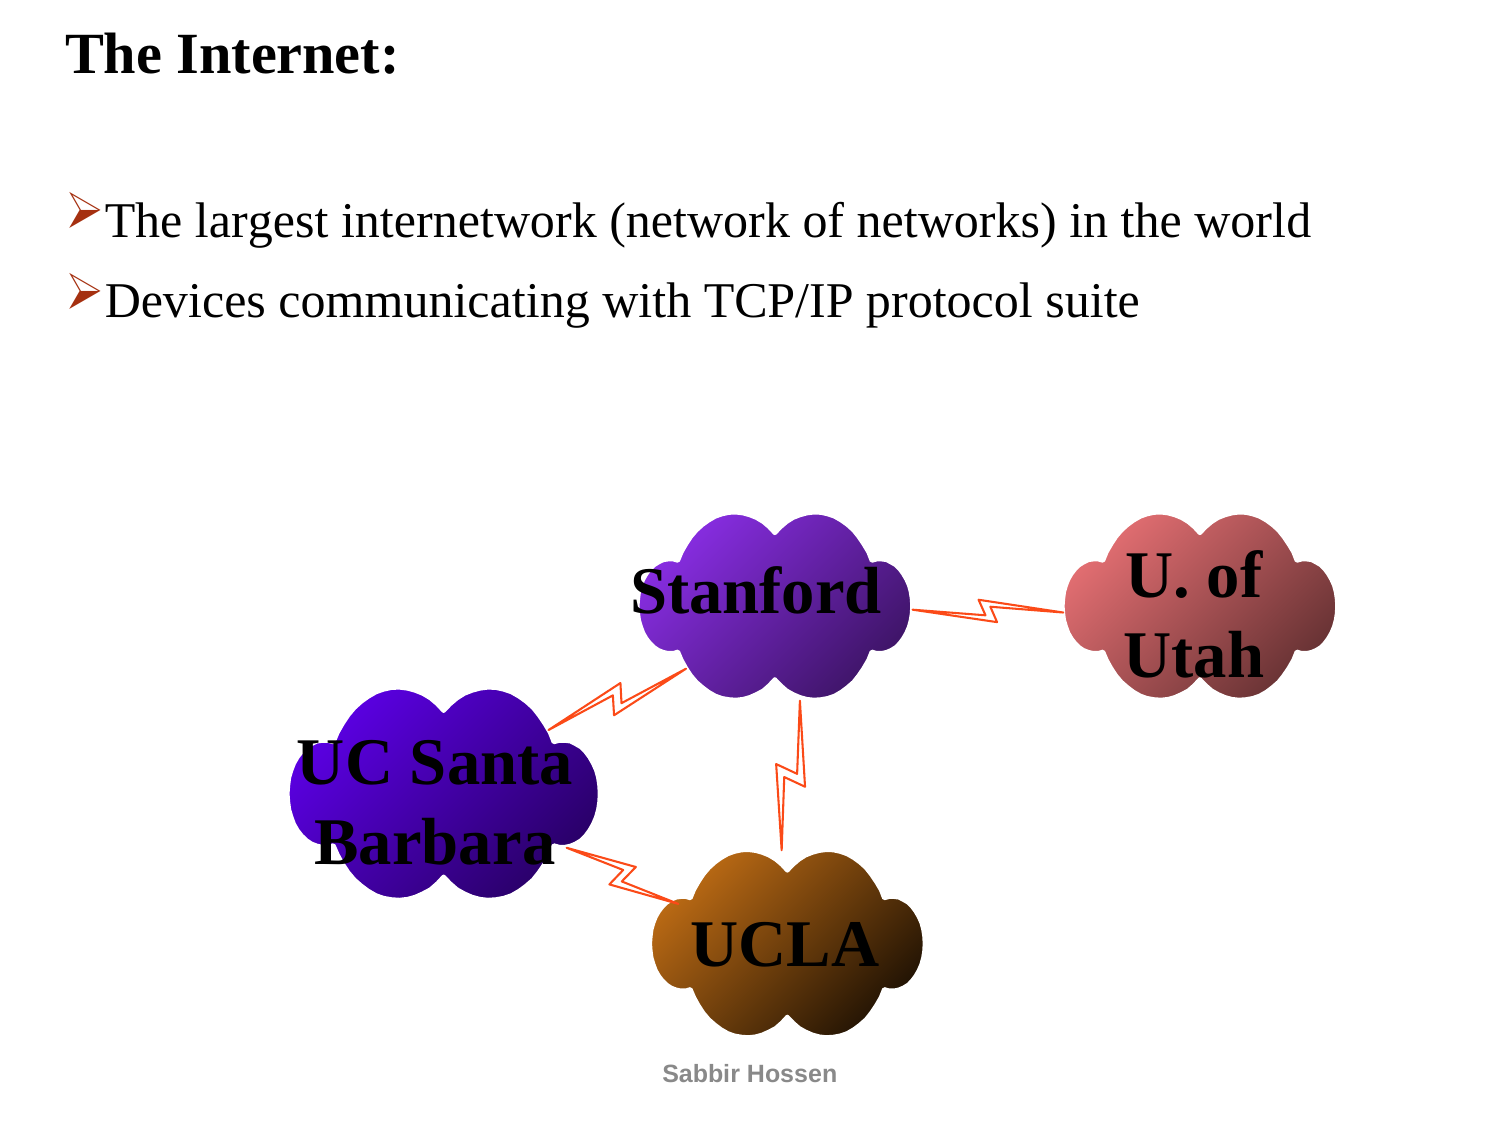

# The Internet:
The largest internetwork (network of networks) in the world
Devices communicating with TCP/IP protocol suite
Stanford
U. of Utah
UC Santa Barbara
UCLA
Sabbir Hossen